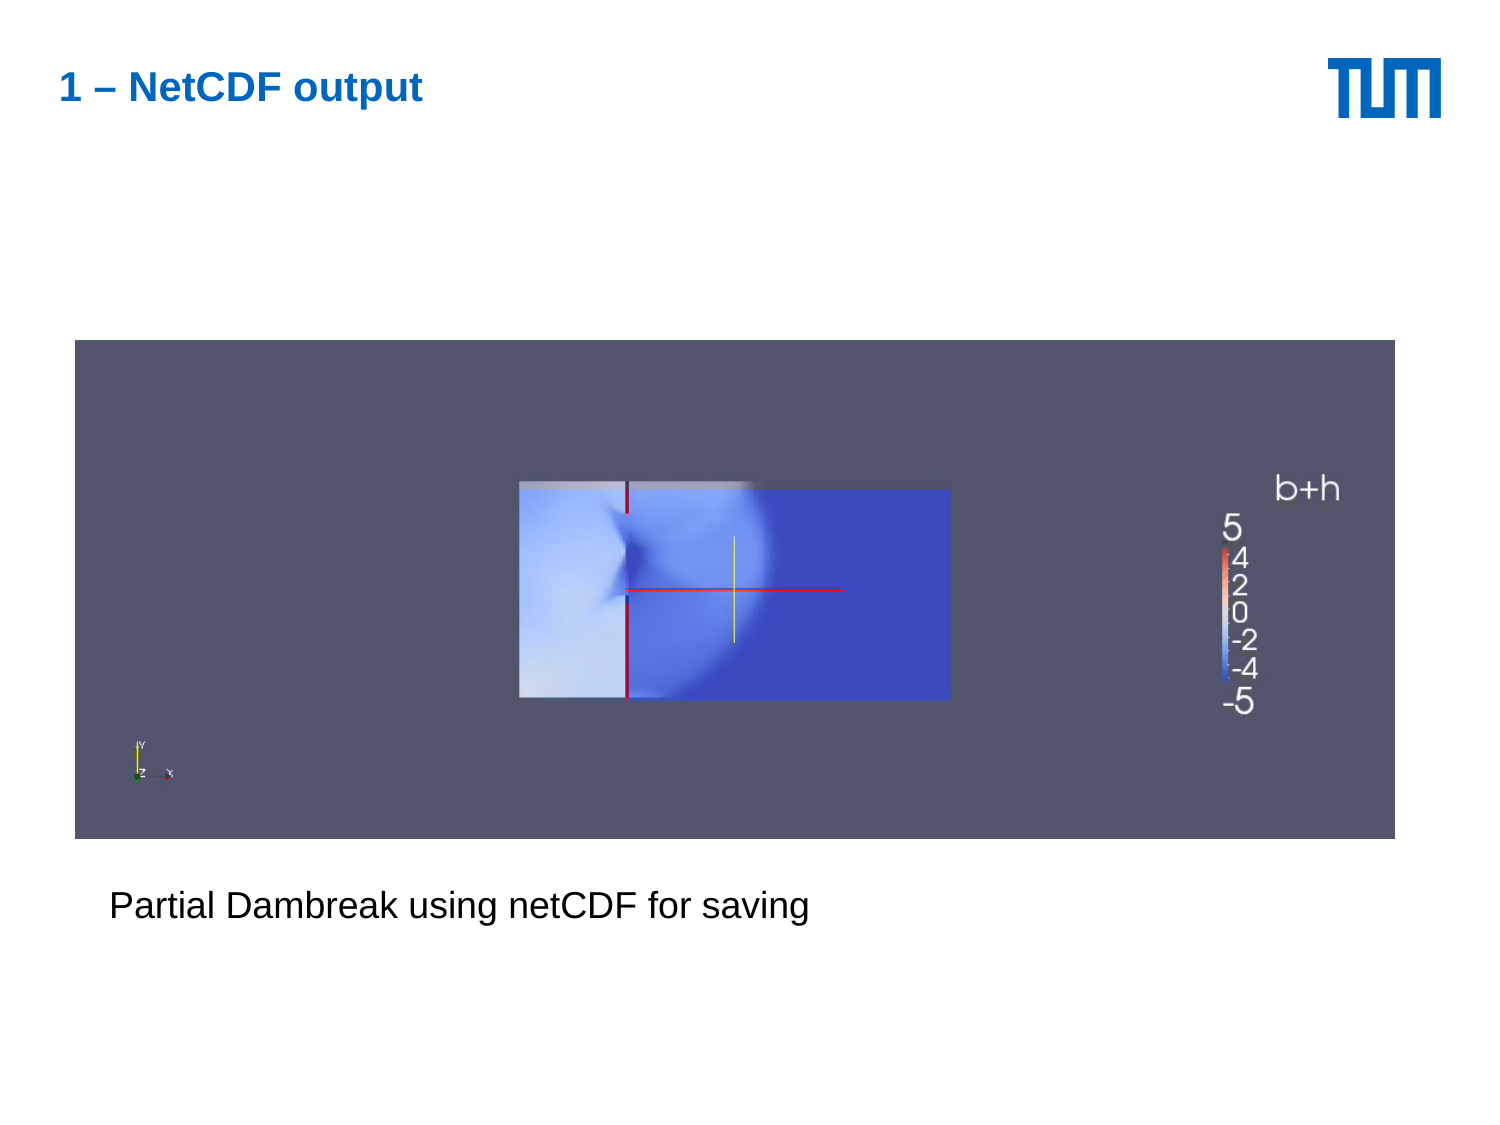

# 1 – NetCDF output
Partial Dambreak using netCDF for saving